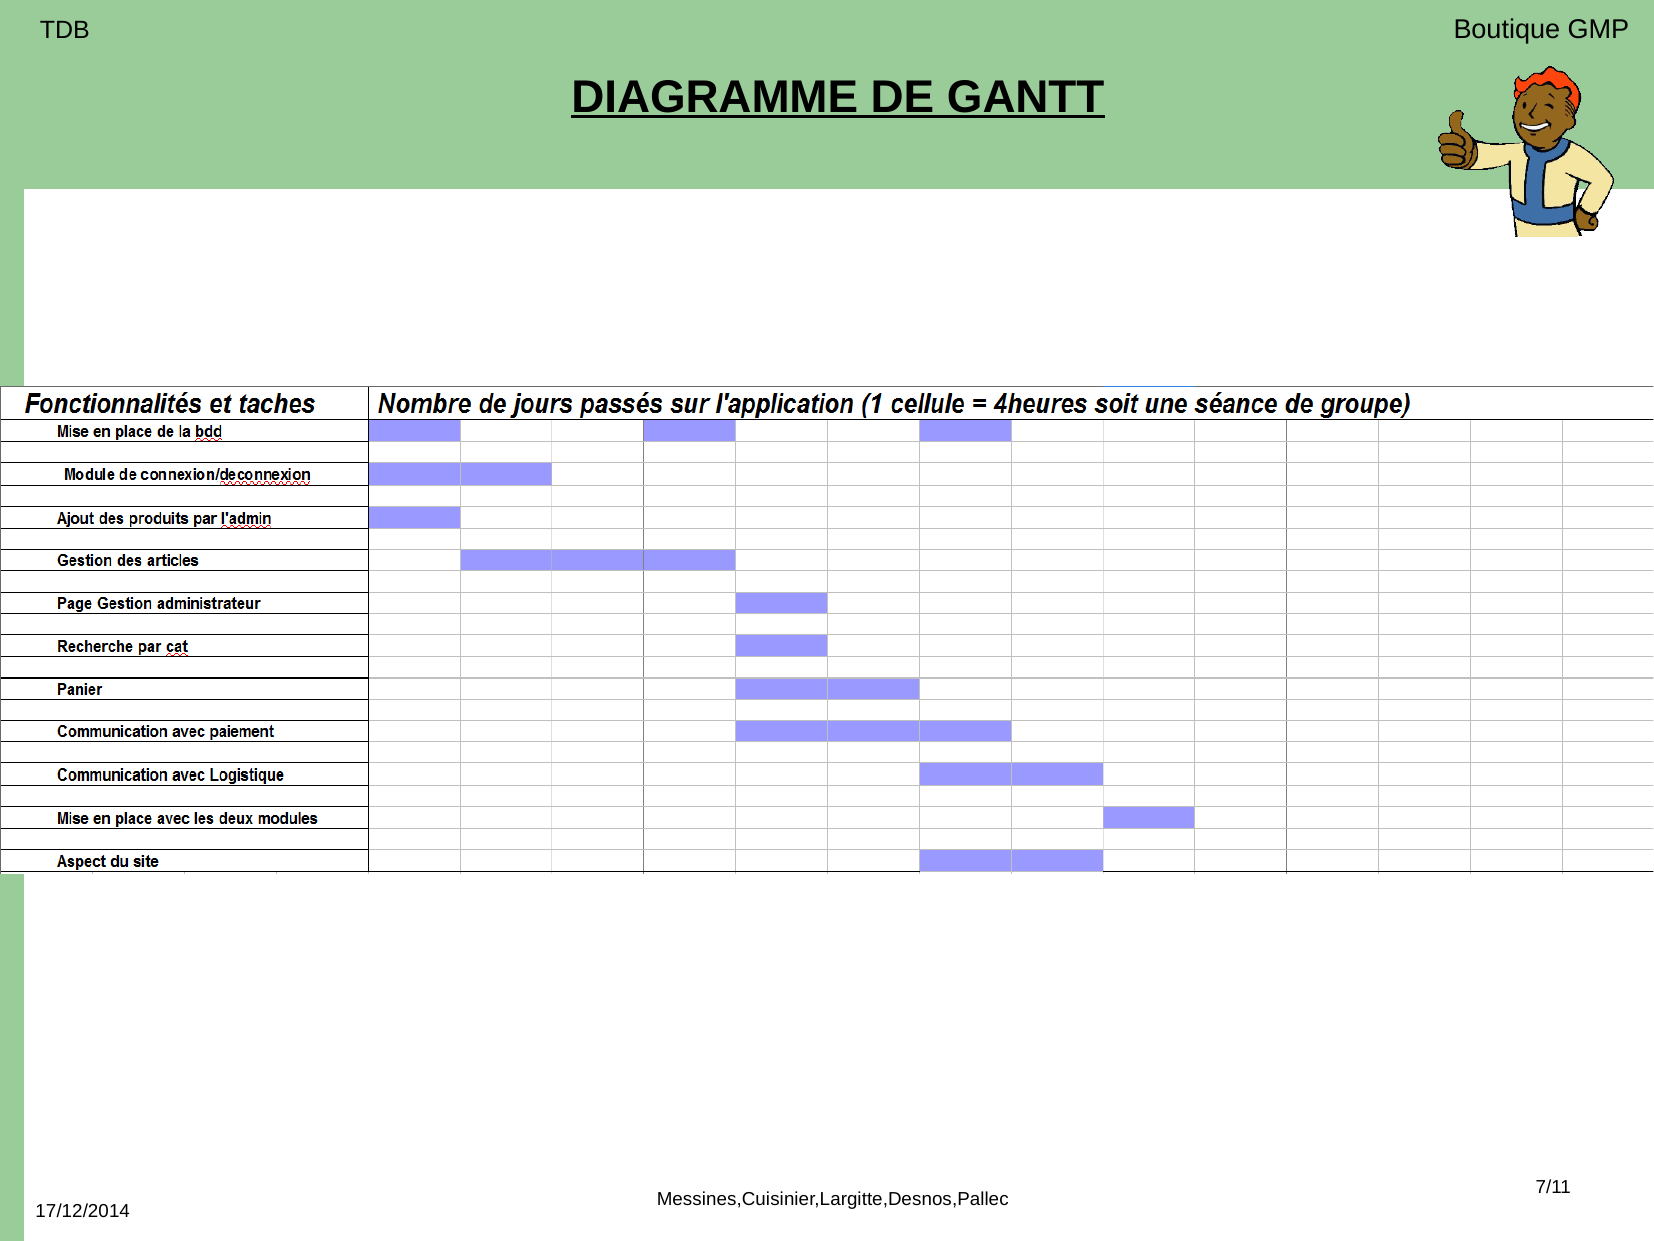

Boutique GMP
TDB
PRESENTATION DU PROJET
DIAGRAMME DE GANTT
7/11
Messines,Cuisinier,Largitte,Desnos,Pallec
17/12/2014